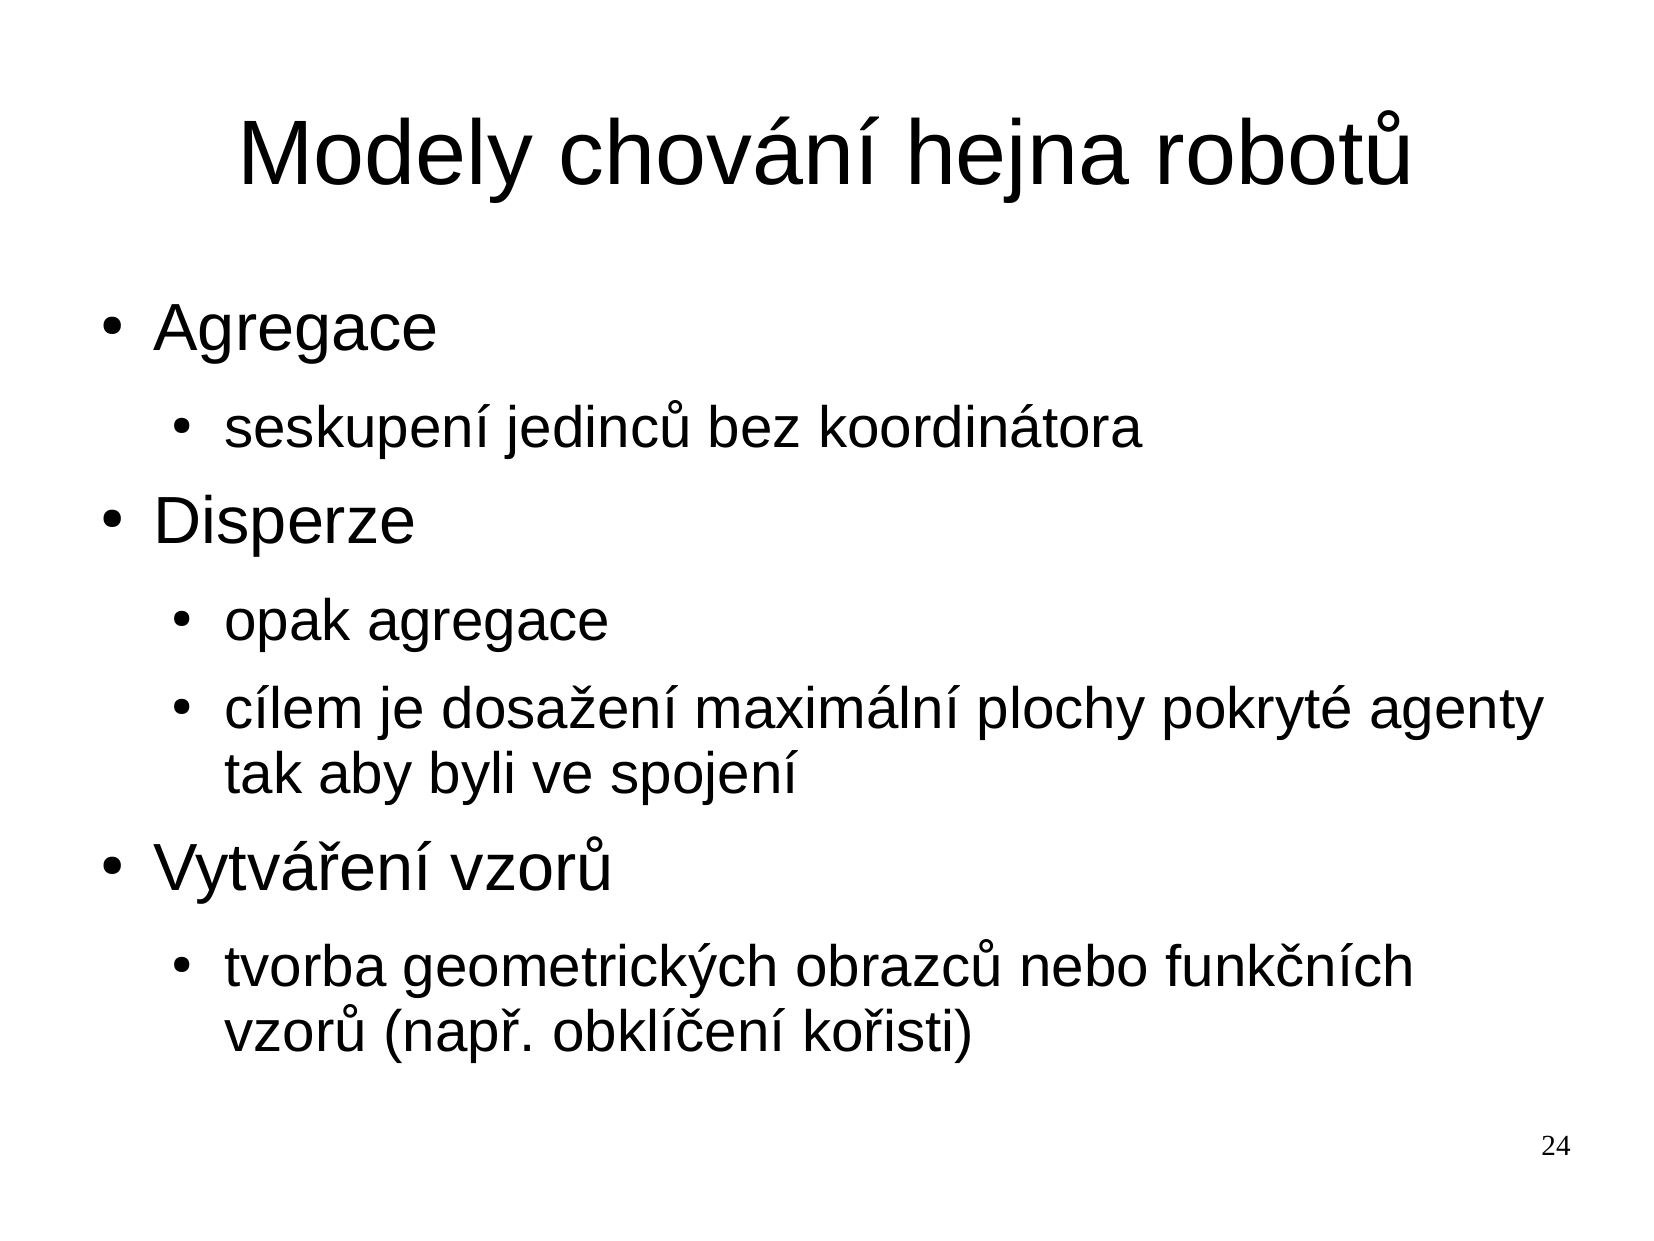

# Modely chování hejna robotů
Agregace
seskupení jedinců bez koordinátora
Disperze
opak agregace
cílem je dosažení maximální plochy pokryté agenty tak aby byli ve spojení
Vytváření vzorů
tvorba geometrických obrazců nebo funkčních vzorů (např. obklíčení kořisti)
24